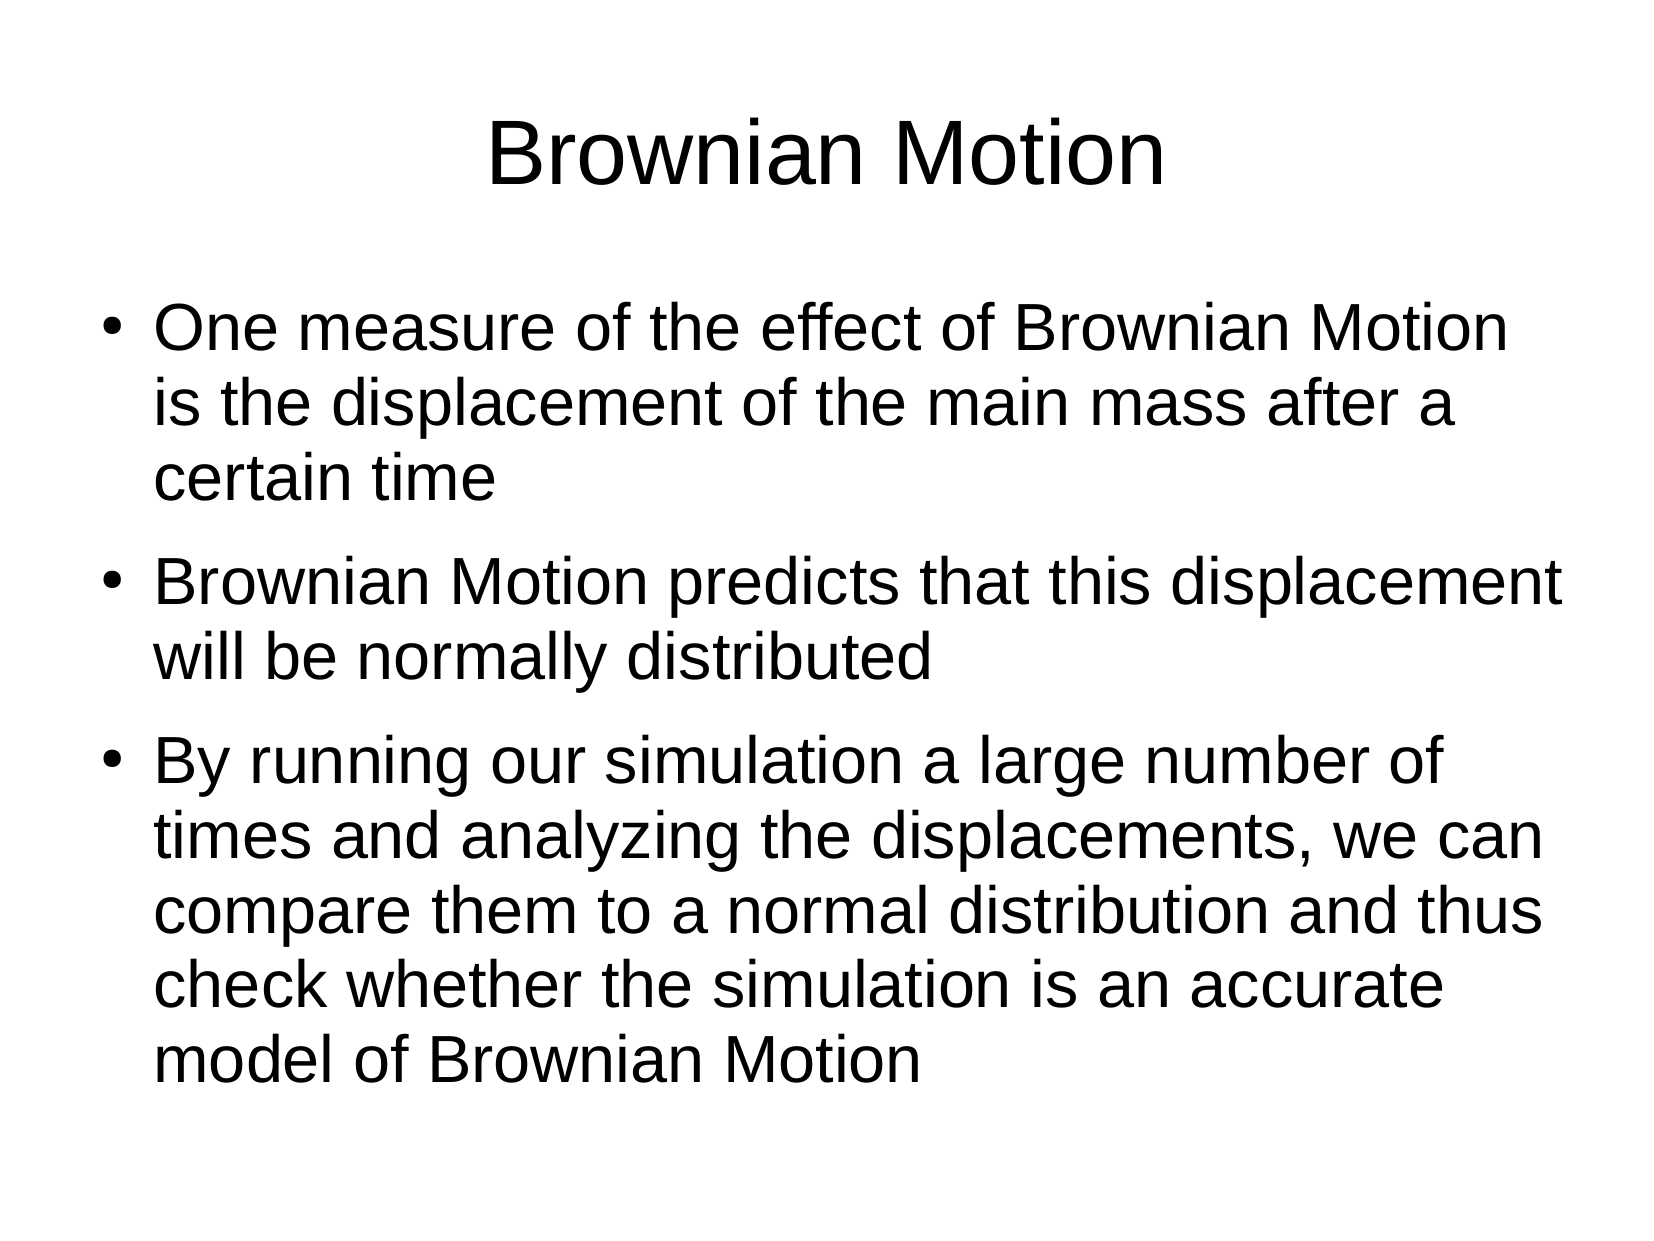

# Brownian Motion
One measure of the effect of Brownian Motion is the displacement of the main mass after a certain time
Brownian Motion predicts that this displacement will be normally distributed
By running our simulation a large number of times and analyzing the displacements, we can compare them to a normal distribution and thus check whether the simulation is an accurate model of Brownian Motion